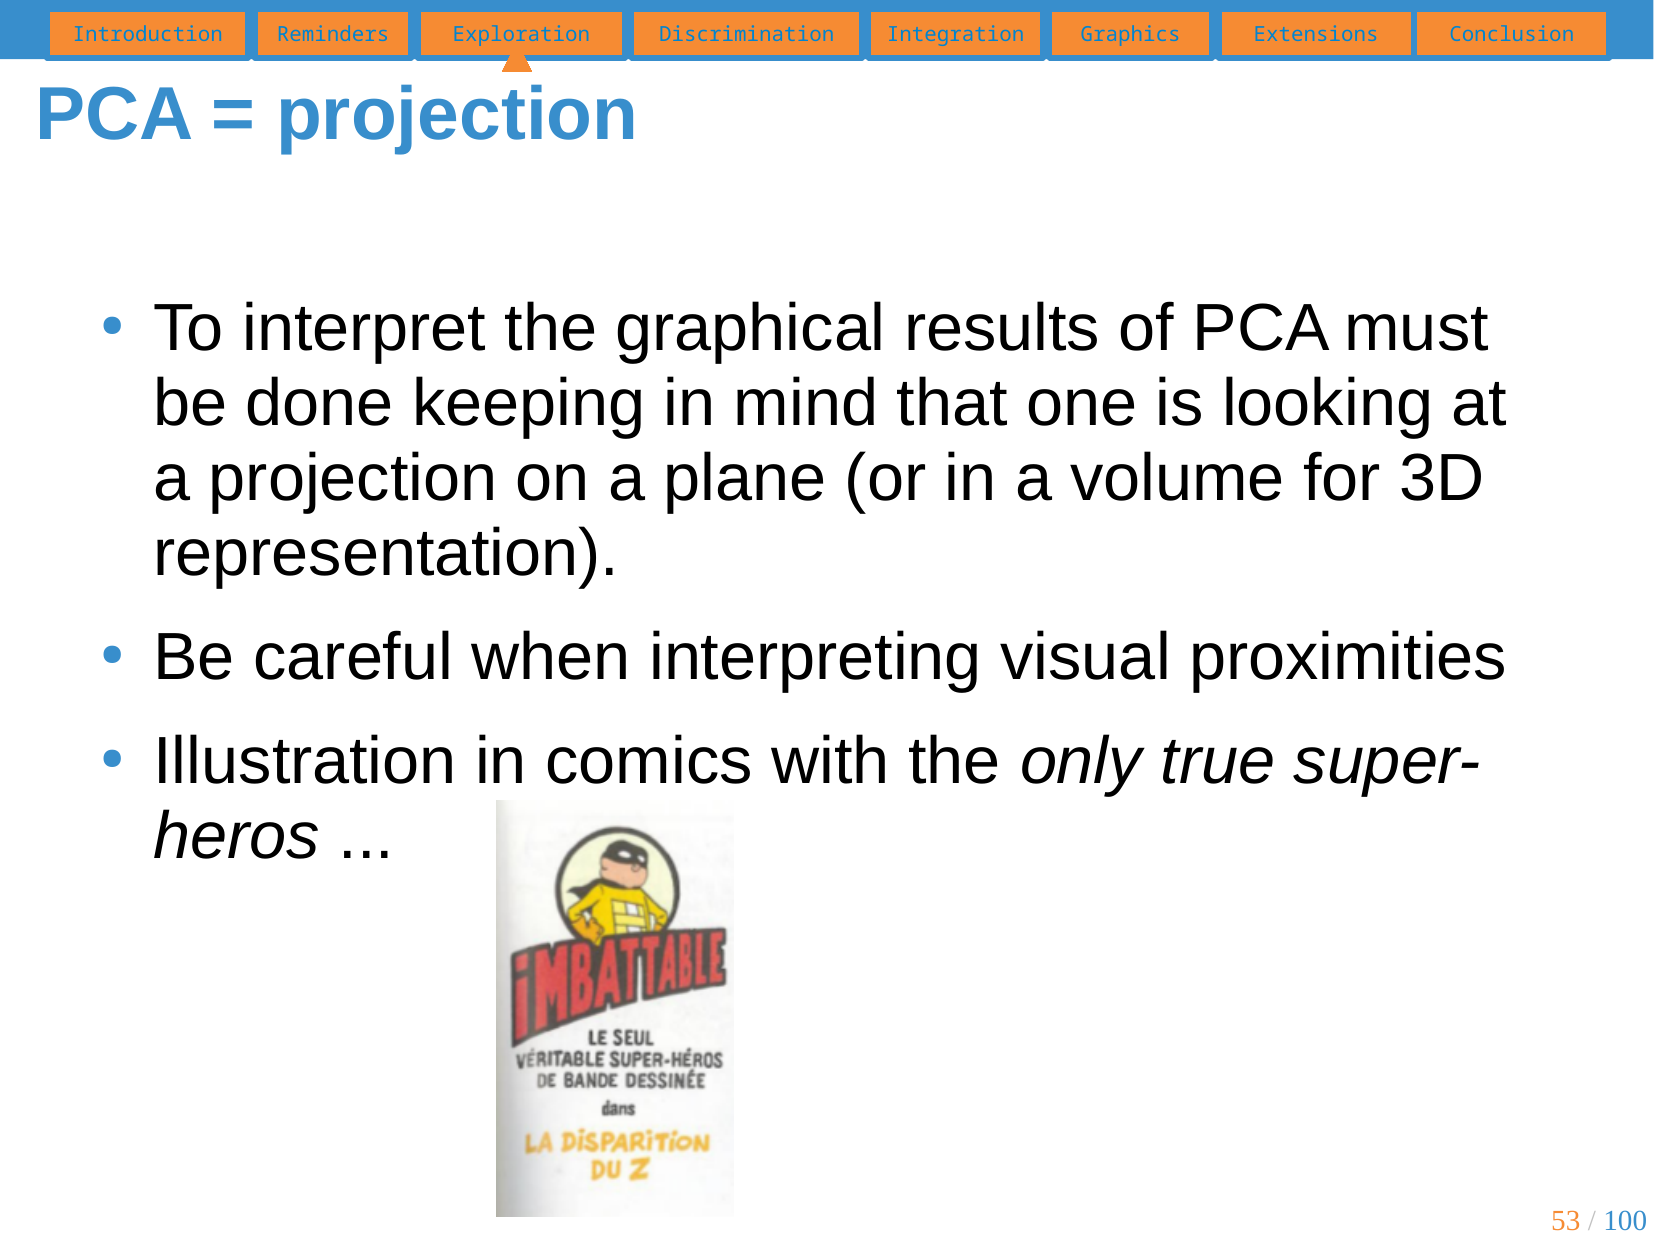

# PCA = projection
To interpret the graphical results of PCA must be done keeping in mind that one is looking at a projection on a plane (or in a volume for 3D representation).
Be careful when interpreting visual proximities
Illustration in comics with the only true super-heros ...
53